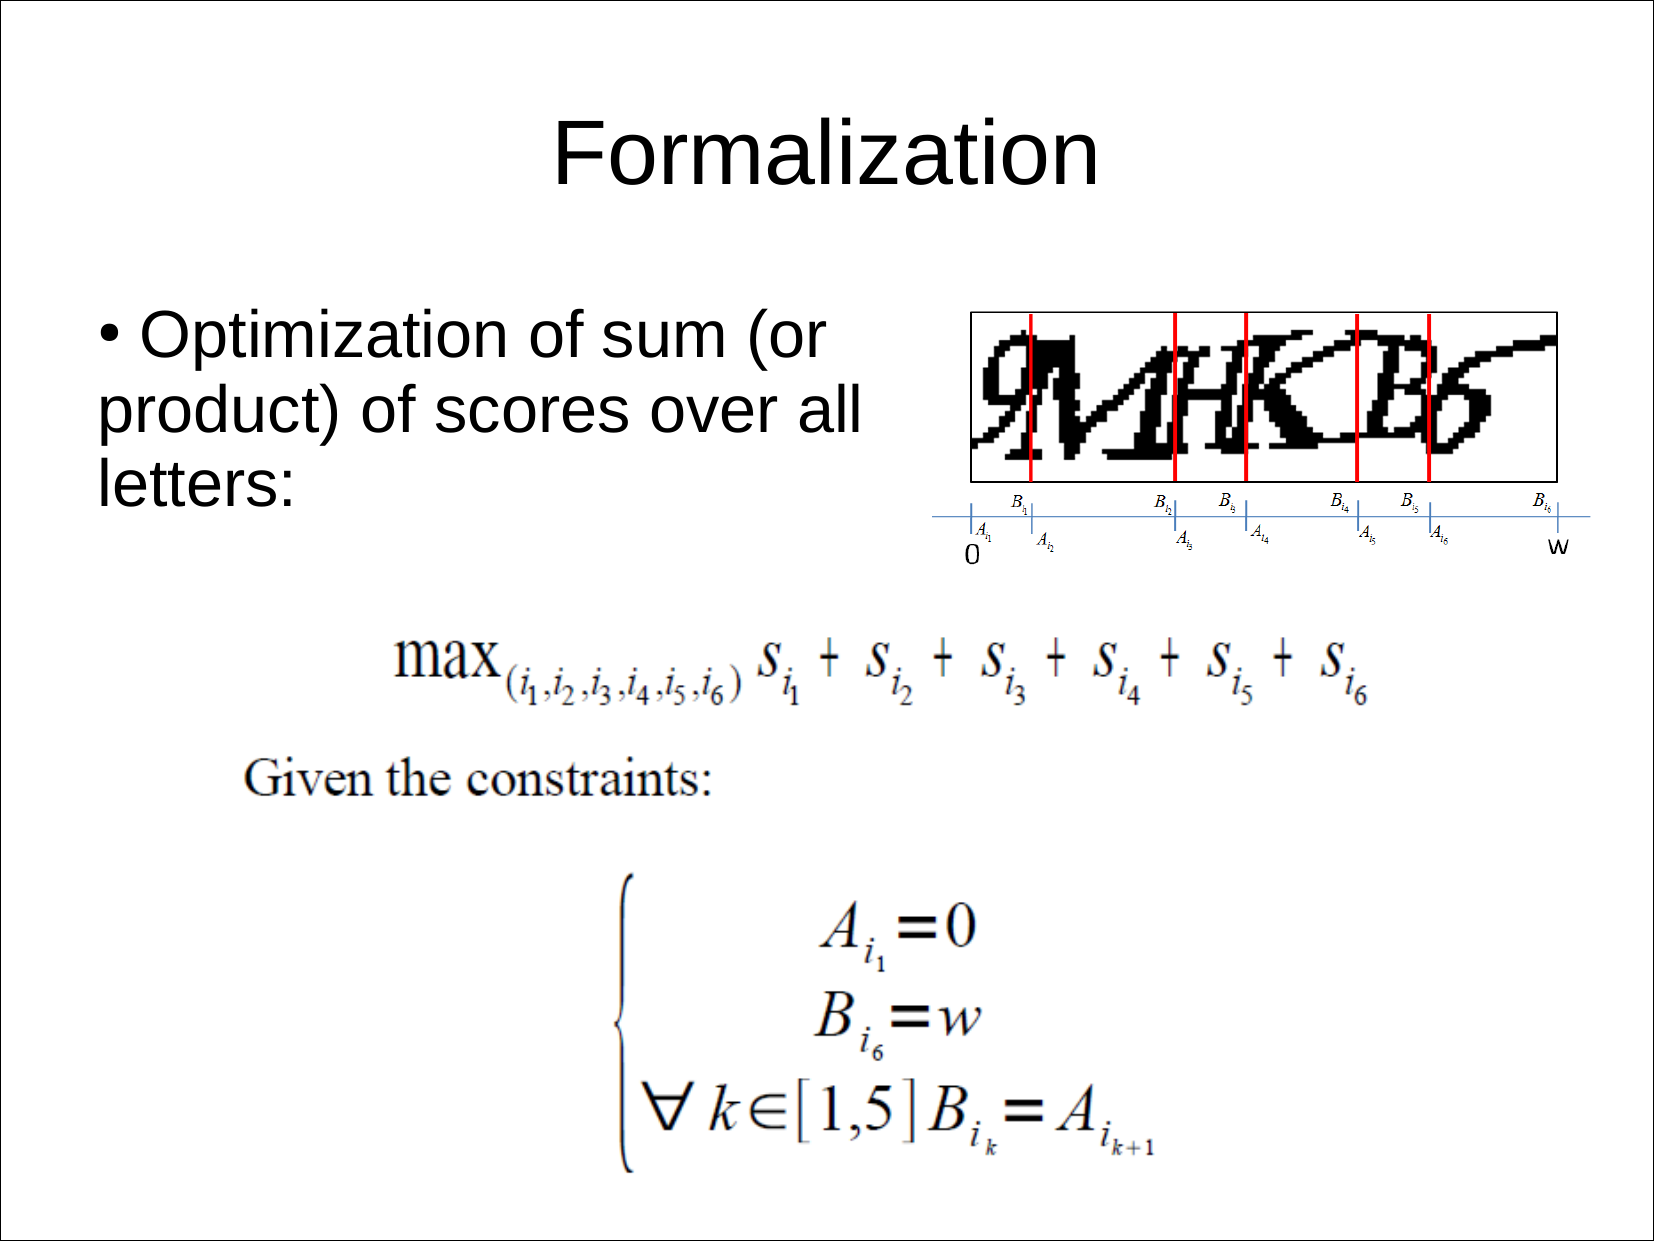

# Formalization
 Optimization of sum (or product) of scores over all letters: